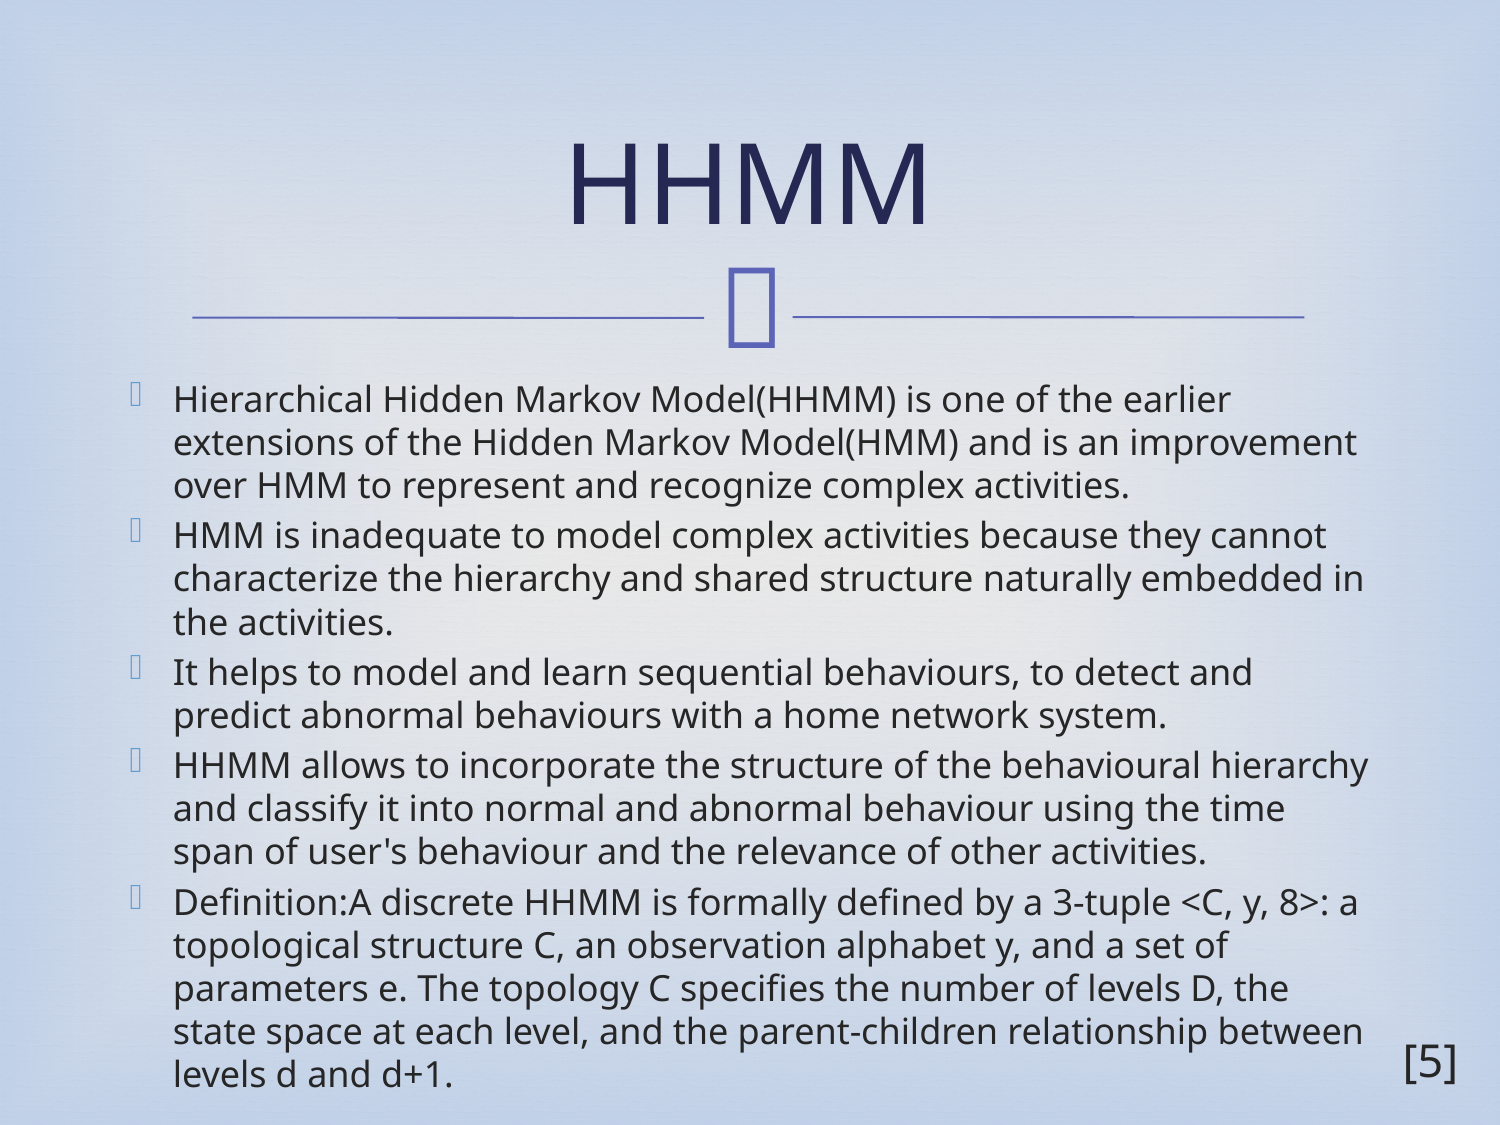

HHMM
# Hierarchical Hidden Markov Model(HHMM) is one of the earlier extensions of the Hidden Markov Model(HMM) and is an improvement over HMM to represent and recognize complex activities.
HMM is inadequate to model complex activities because they cannot characterize the hierarchy and shared structure naturally embedded in the activities.
It helps to model and learn sequential behaviours, to detect and predict abnormal behaviours with a home network system.
HHMM allows to incorporate the structure of the behavioural hierarchy and classify it into normal and abnormal behaviour using the time span of user's behaviour and the relevance of other activities.
Definition:A discrete HHMM is formally defined by a 3-tuple <C, y, 8>: a topological structure C, an observation alphabet y, and a set of parameters e. The topology C specifies the number of levels D, the state space at each level, and the parent-children relationship between levels d and d+1.
[5]